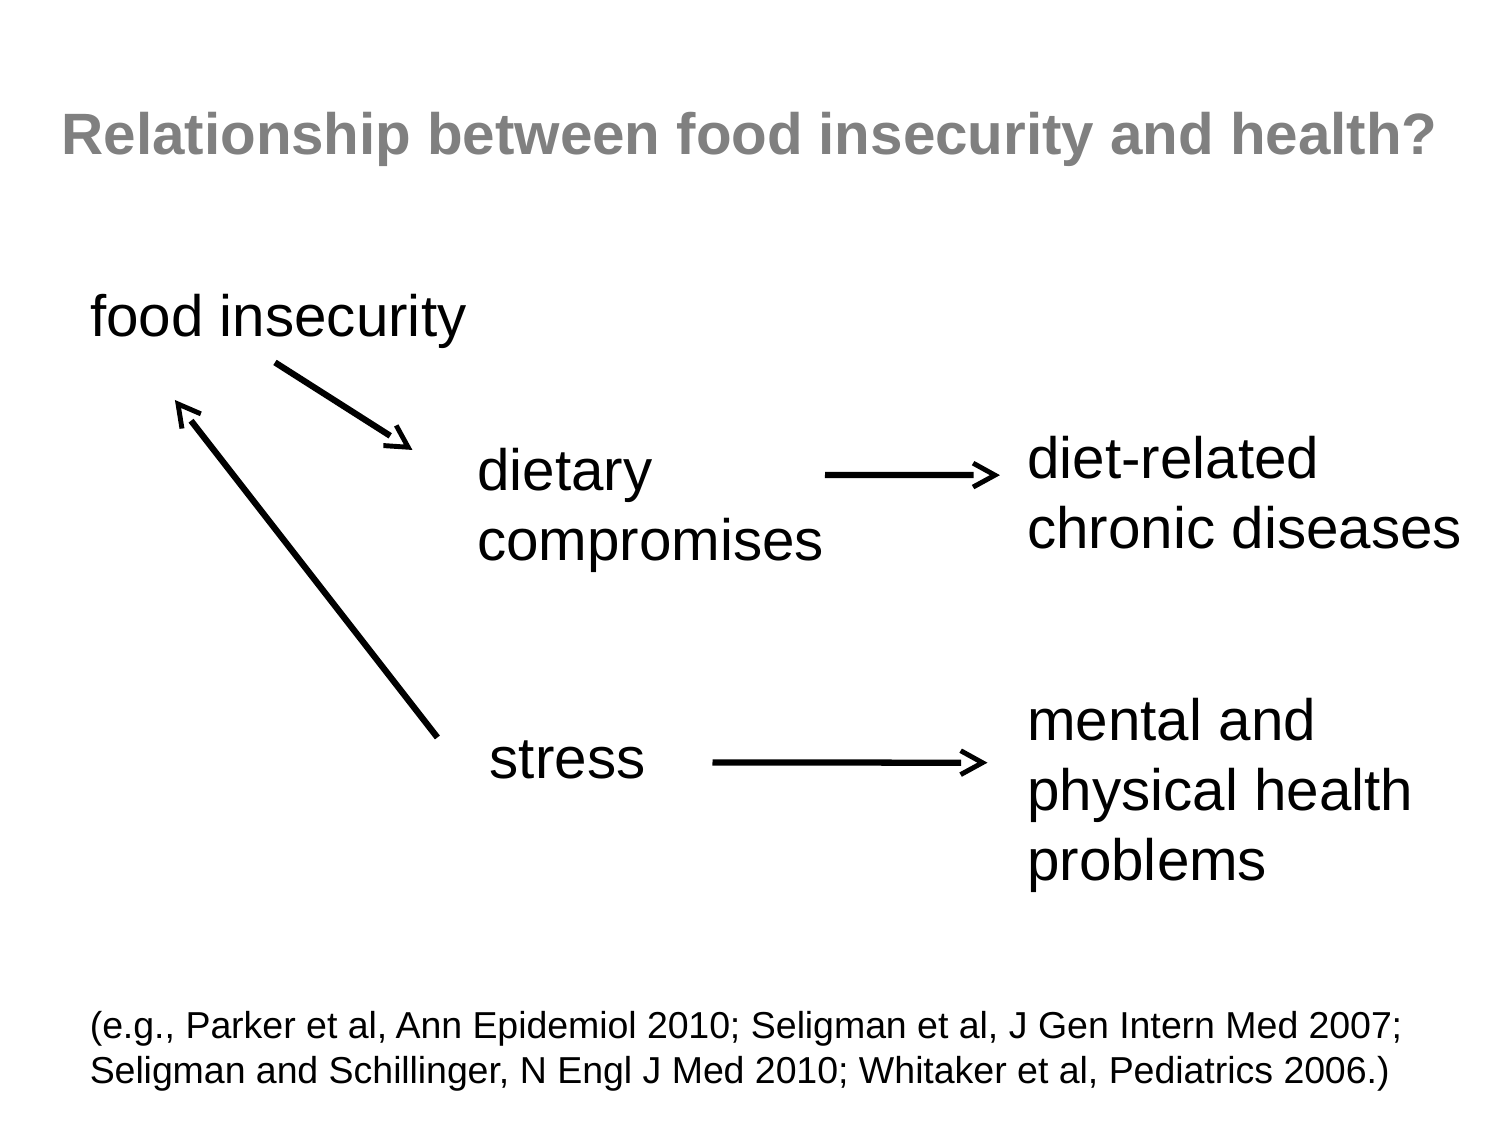

# Relationship between food insecurity and health?
food insecurity
diet-related chronic diseases
dietary compromises
mental and physical health problems
stress
(e.g., Parker et al, Ann Epidemiol 2010; Seligman et al, J Gen Intern Med 2007; Seligman and Schillinger, N Engl J Med 2010; Whitaker et al, Pediatrics 2006.)